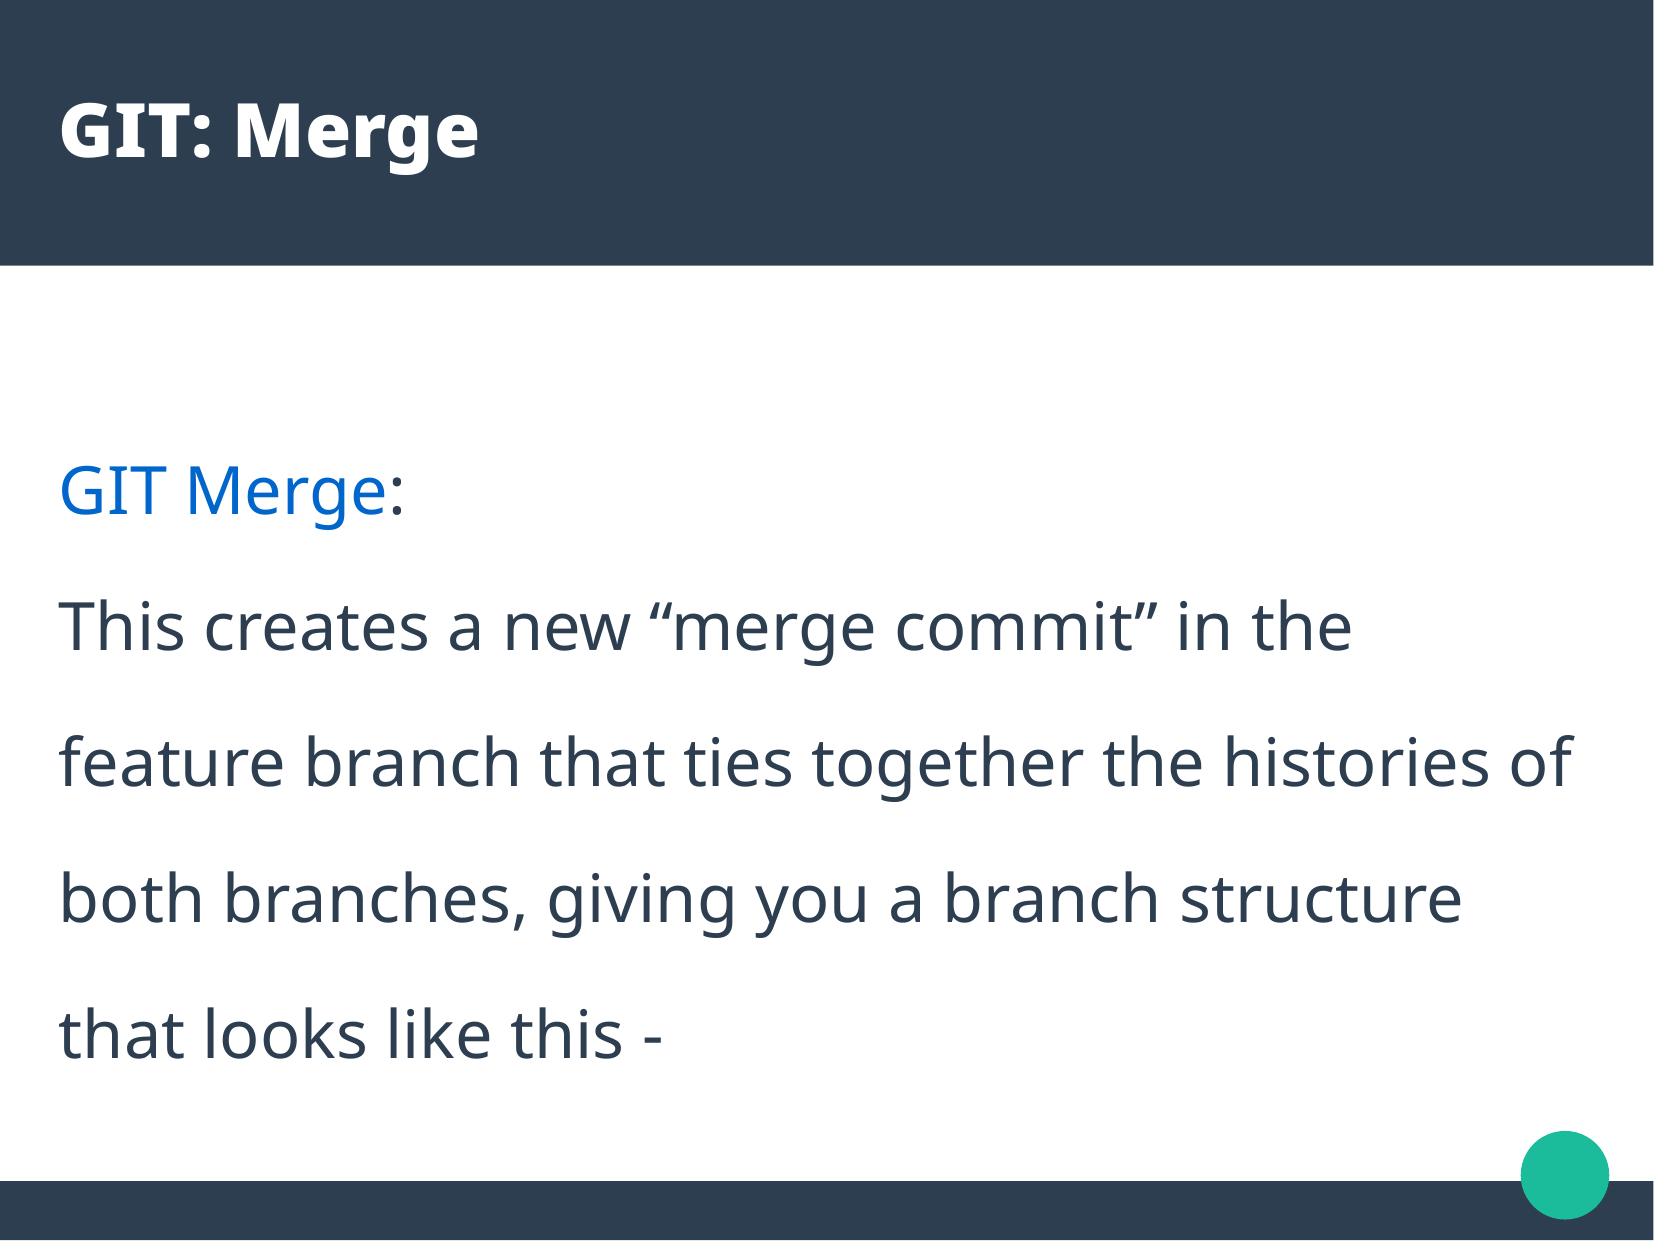

# GIT: Merge
GIT Merge:
This creates a new “merge commit” in the feature branch that ties together the histories of both branches, giving you a branch structure that looks like this -